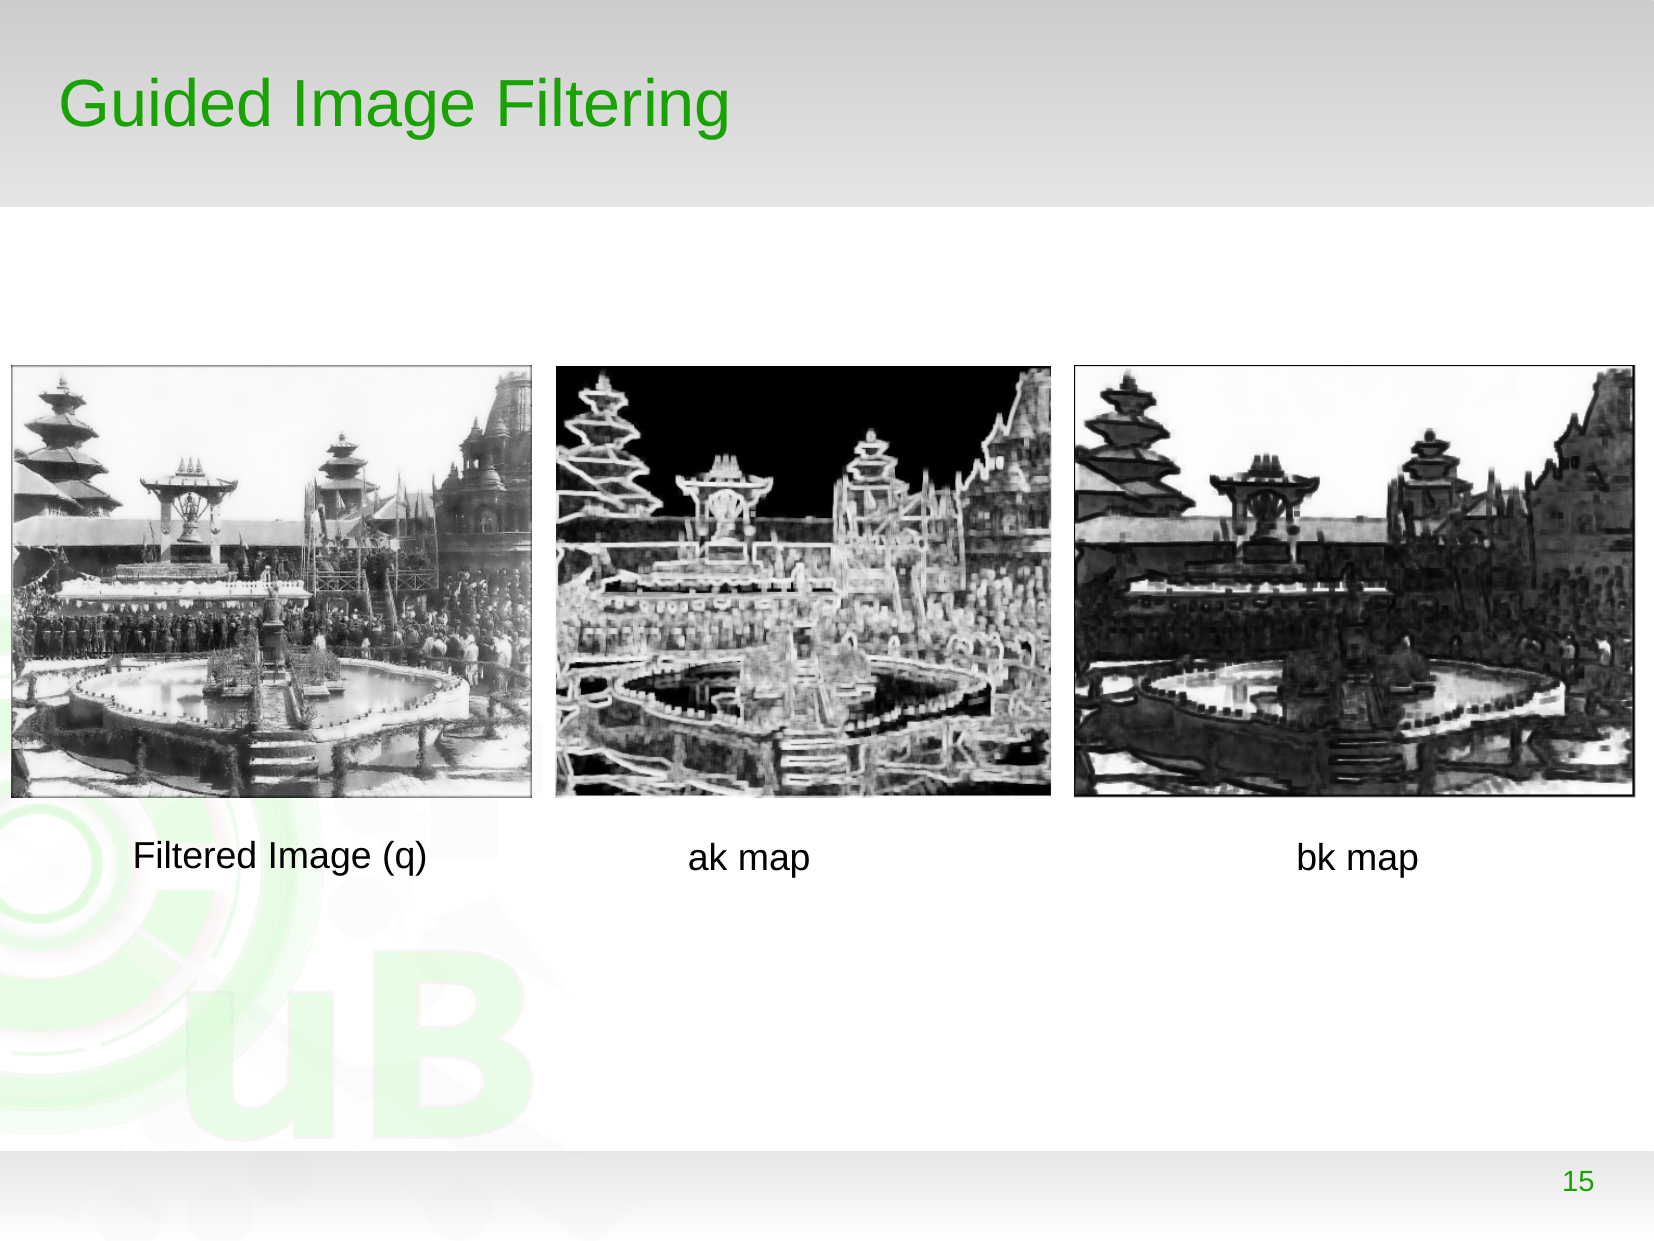

# Guided Image Filtering
Filtered Image (q)
ak map
bk map
15